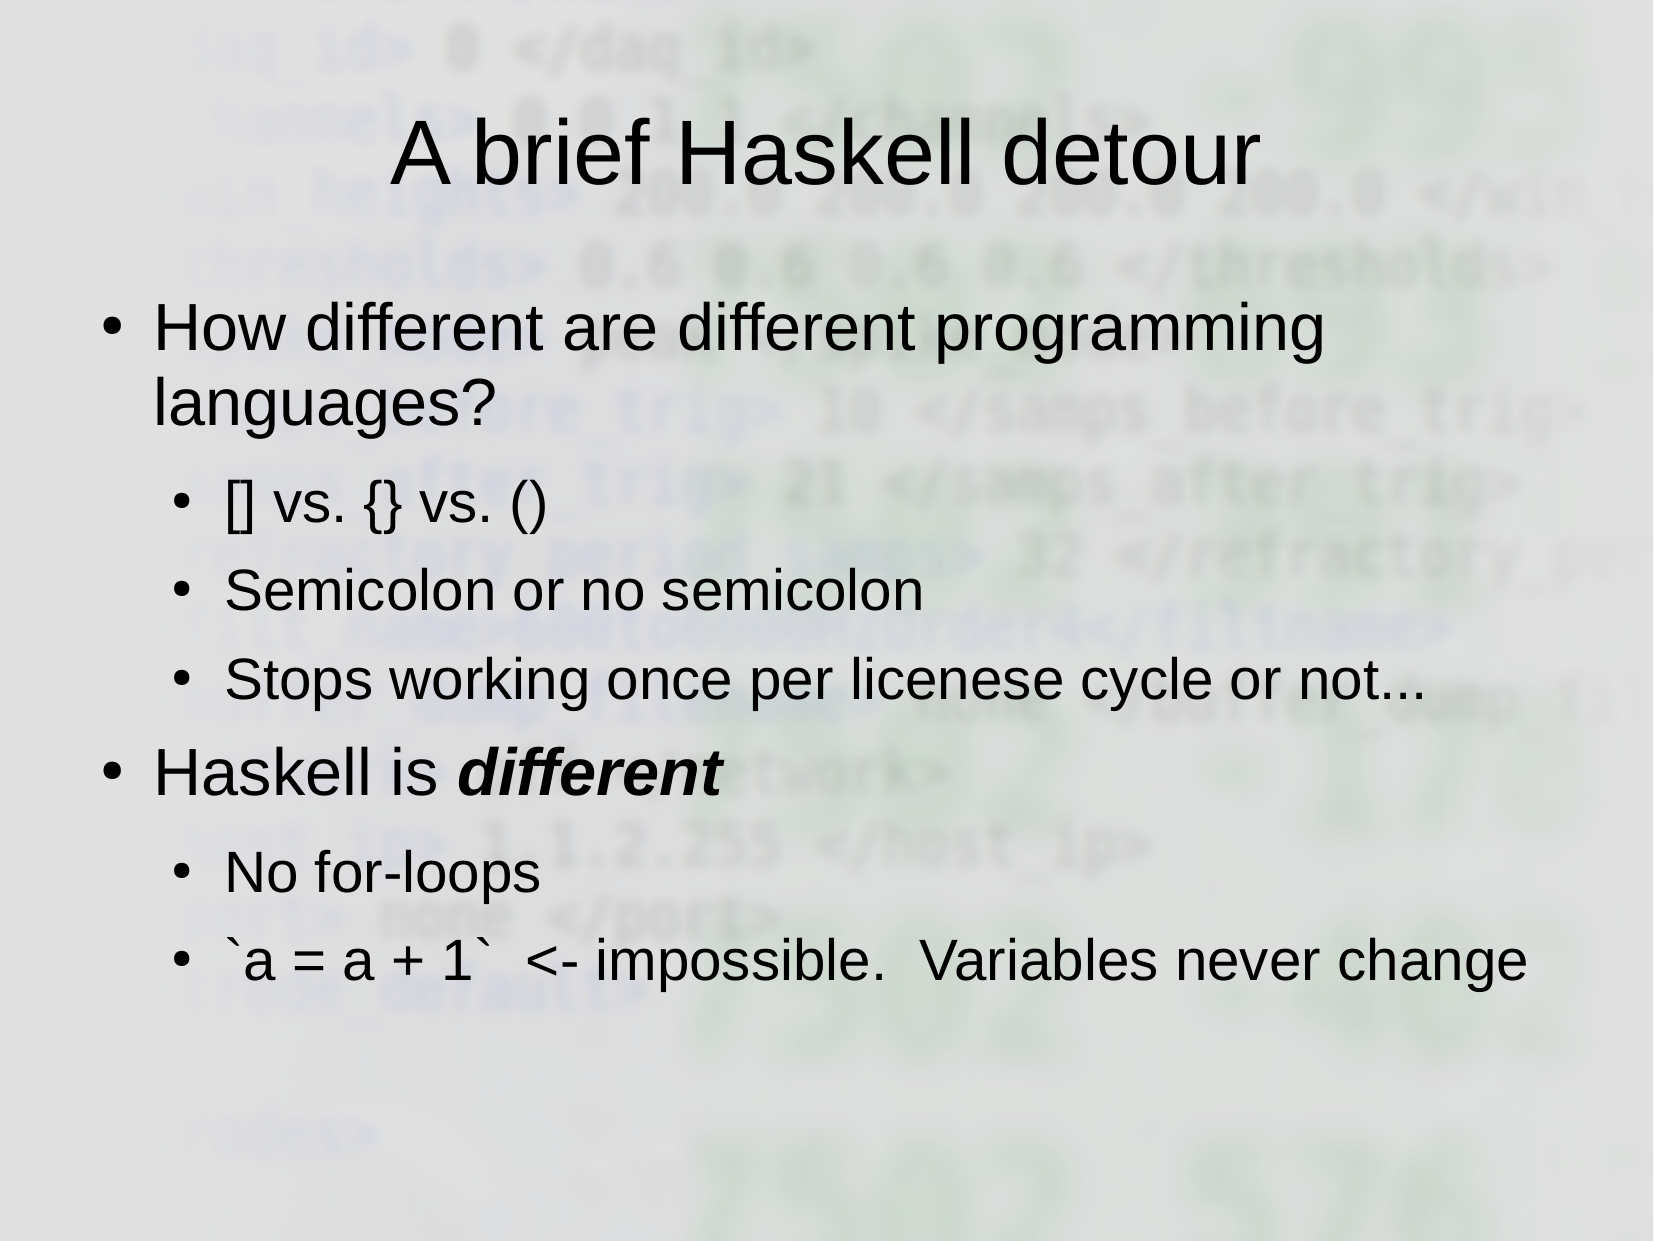

# A brief Haskell detour
How different are different programming languages?
[] vs. {} vs. ()
Semicolon or no semicolon
Stops working once per licenese cycle or not...
Haskell is different
No for-loops
`a = a + 1` <- impossible. Variables never change